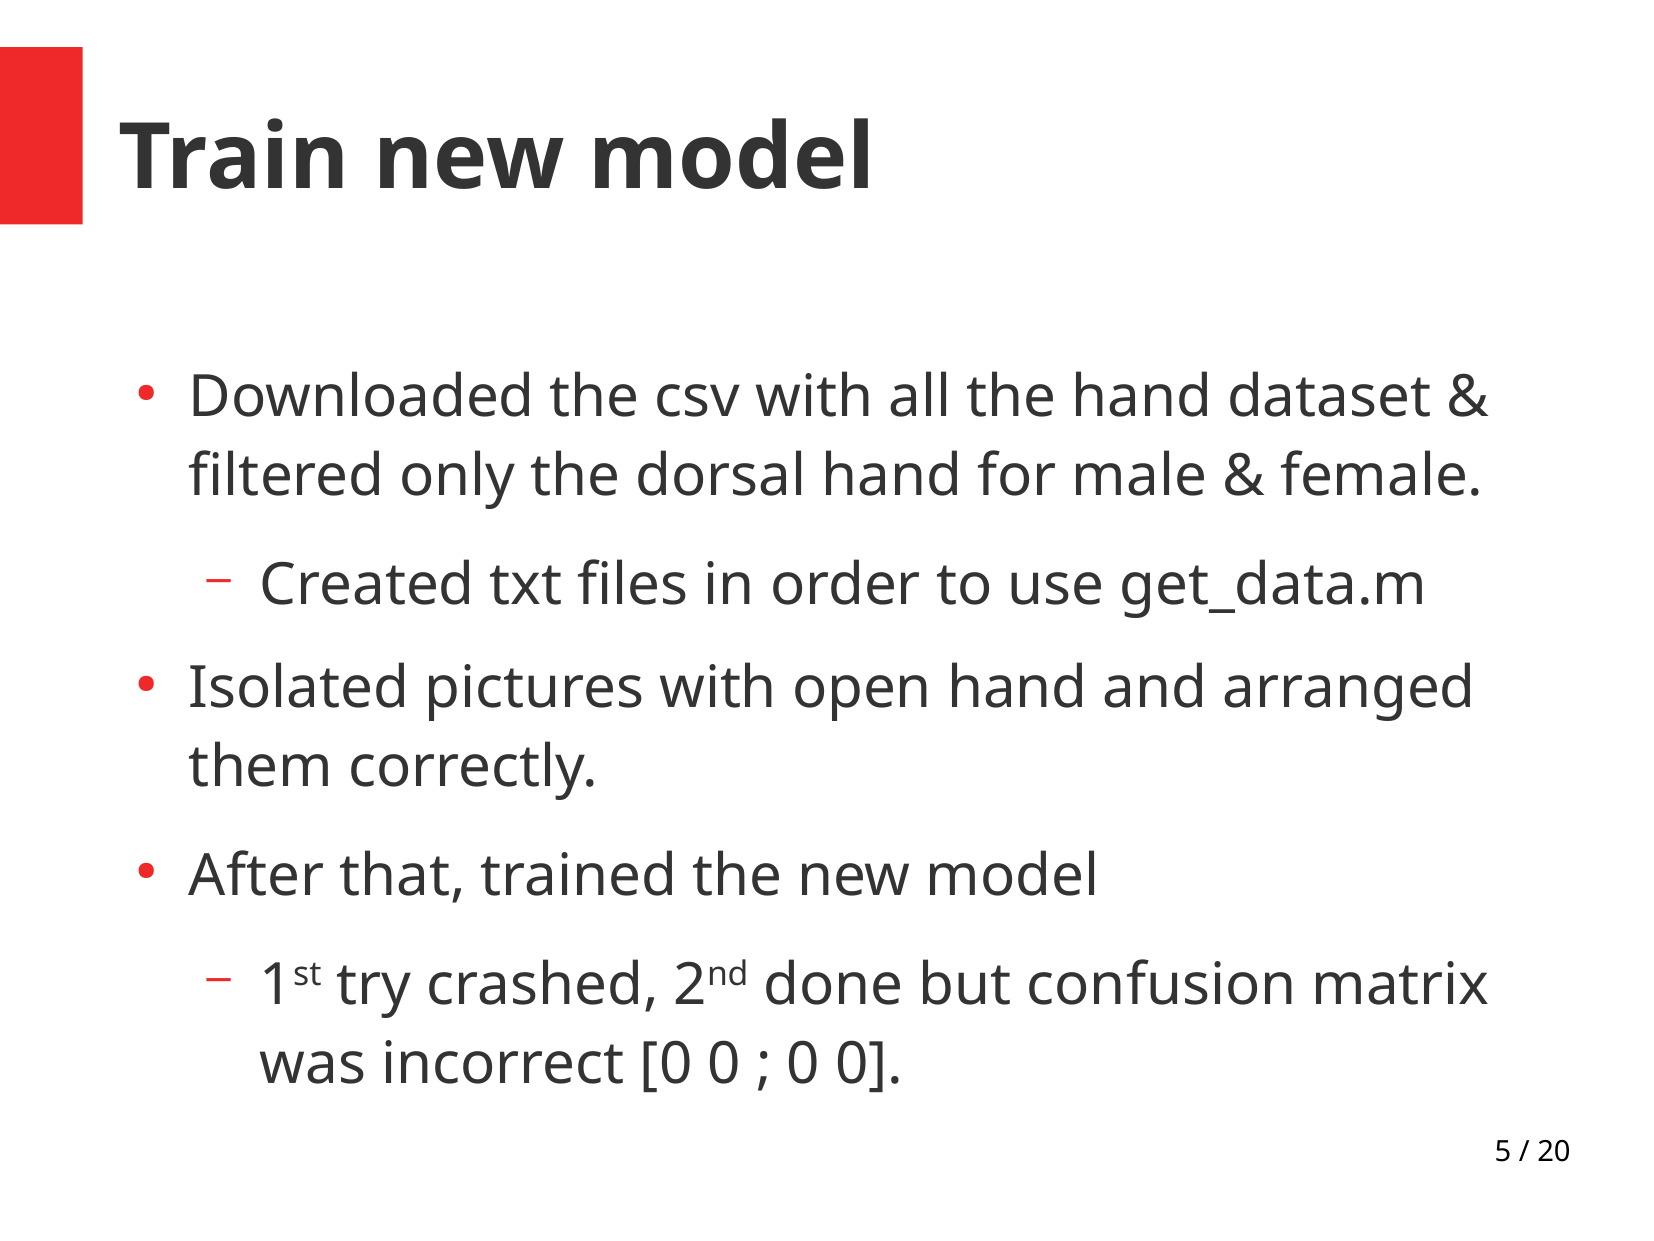

# Train new model
Downloaded the csv with all the hand dataset & filtered only the dorsal hand for male & female.
Created txt files in order to use get_data.m
Isolated pictures with open hand and arranged them correctly.
After that, trained the new model
1st try crashed, 2nd done but confusion matrix was incorrect [0 0 ; 0 0].
5